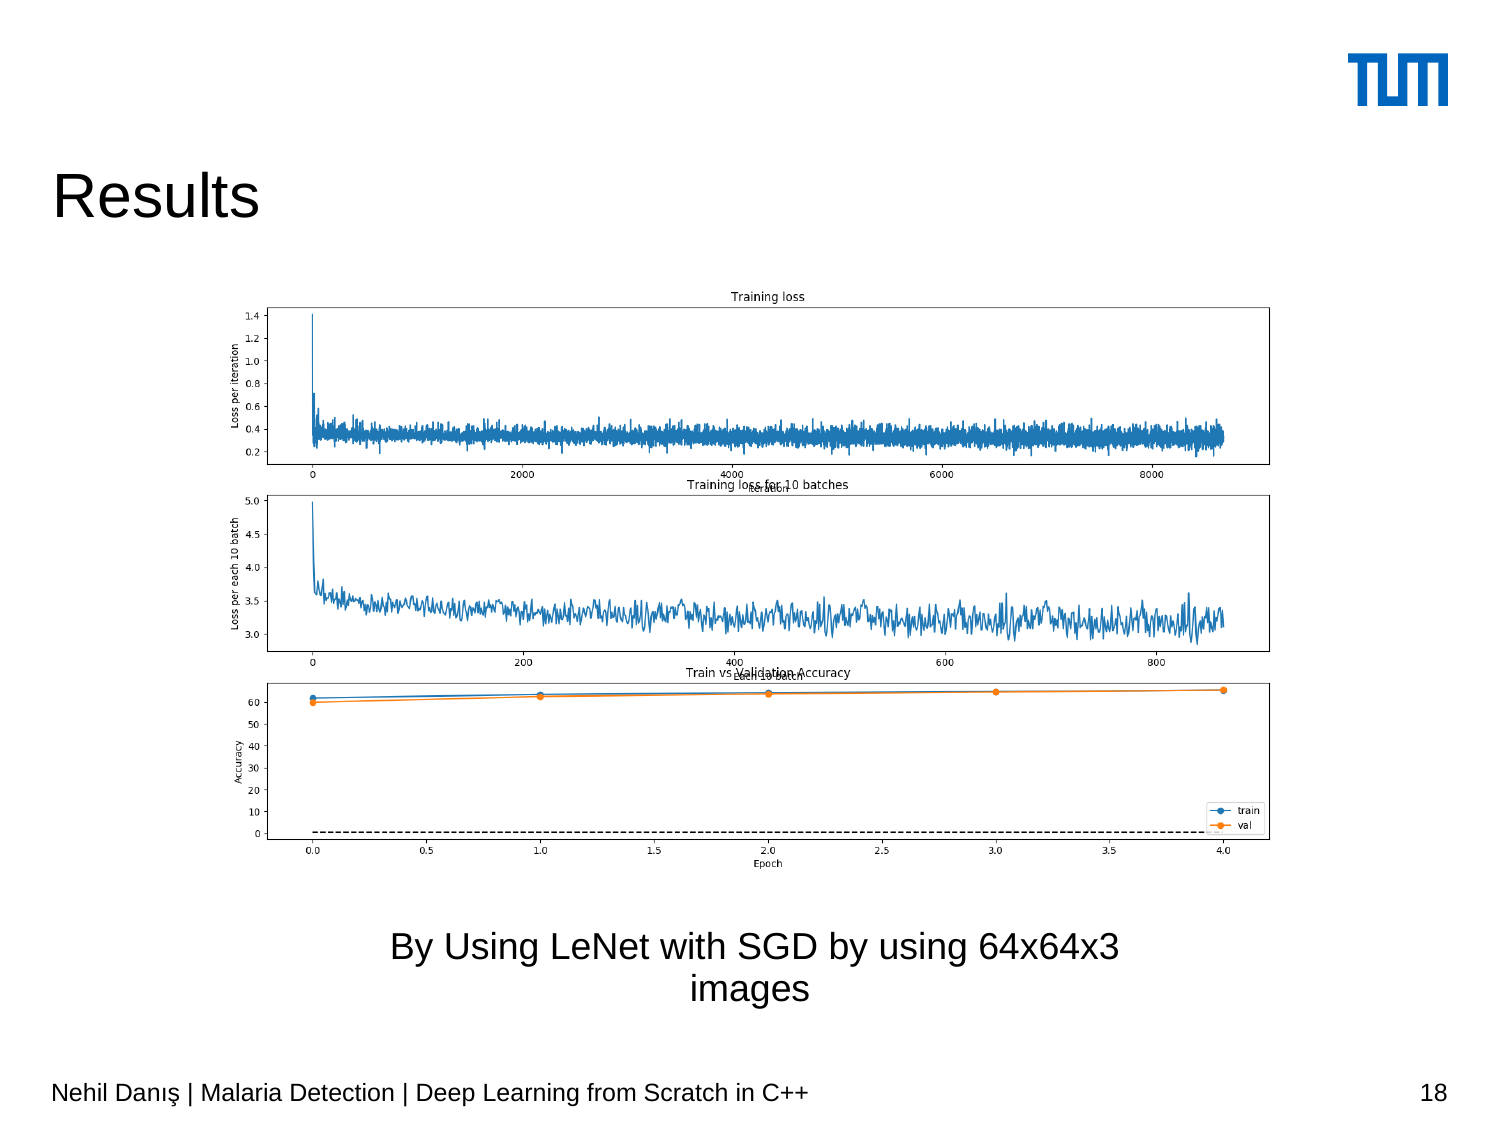

# Results
	By Using LeNet with SGD by using 64x64x3 							images
Nehil Danış | Malaria Detection | Deep Learning from Scratch in C++